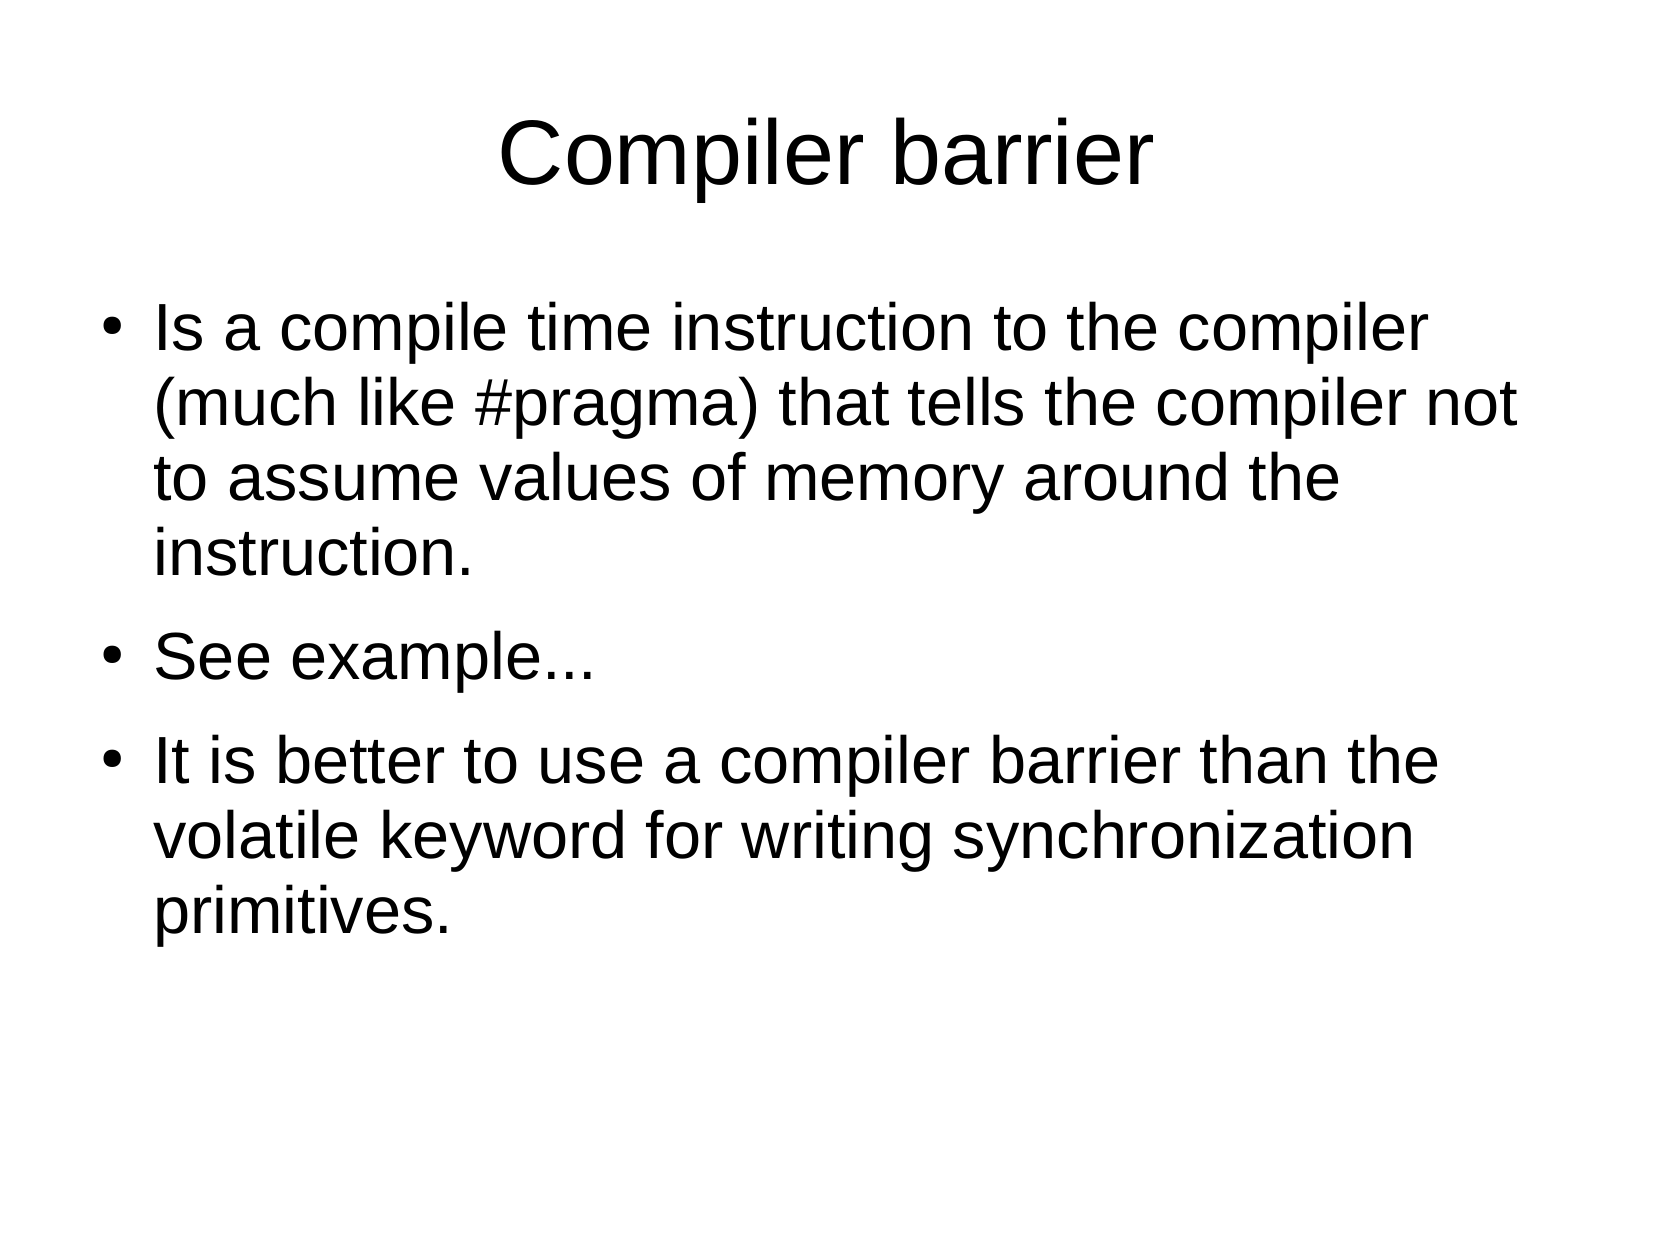

# Compiler barrier
Is a compile time instruction to the compiler (much like #pragma) that tells the compiler not to assume values of memory around the instruction.
See example...
It is better to use a compiler barrier than the volatile keyword for writing synchronization primitives.